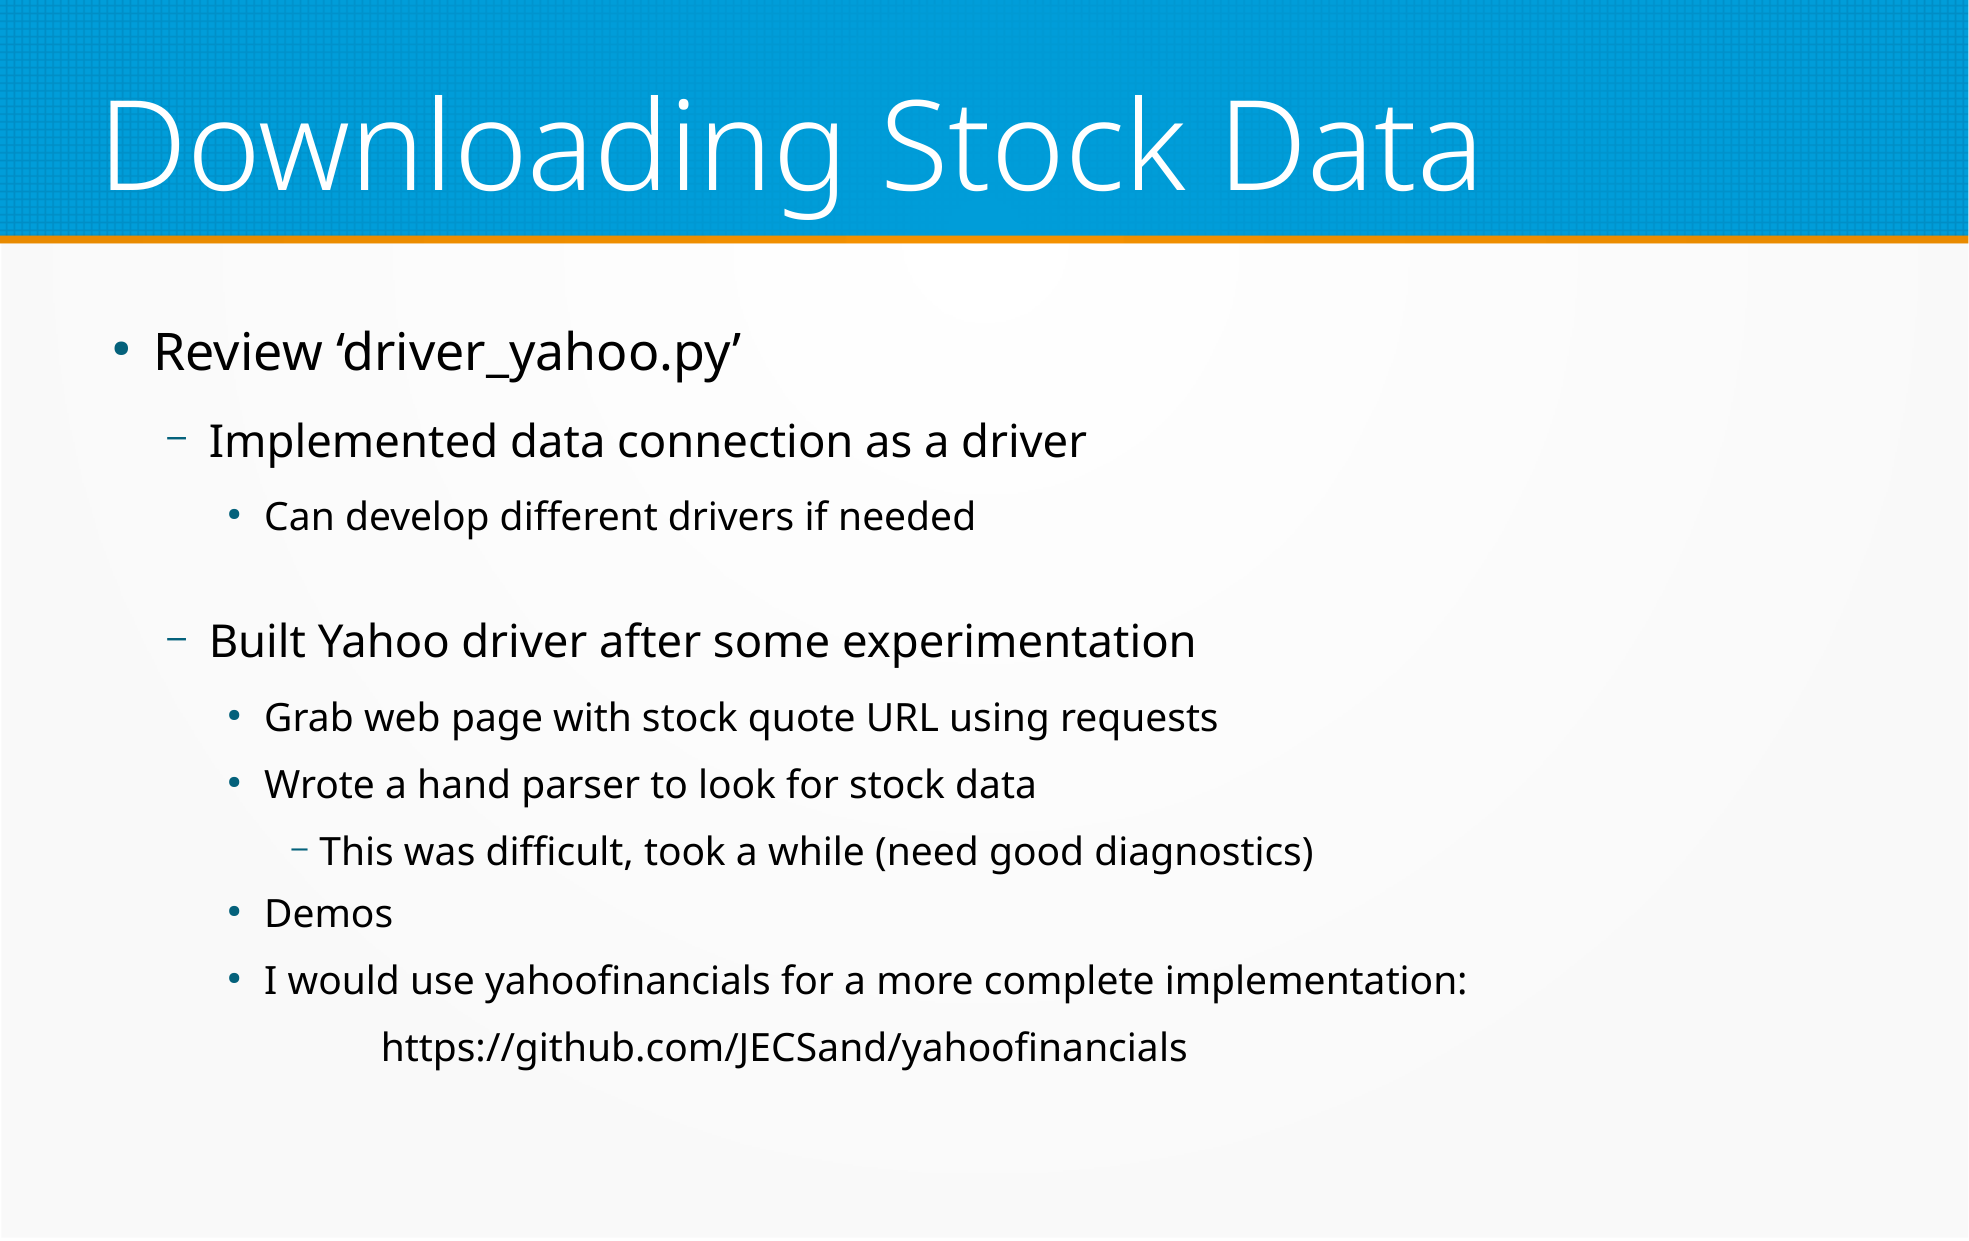

# Downloading Stock Data
Review ‘driver_yahoo.py’
Implemented data connection as a driver
Can develop different drivers if needed
Built Yahoo driver after some experimentation
Grab web page with stock quote URL using requests
Wrote a hand parser to look for stock data
This was difficult, took a while (need good diagnostics)
Demos
I would use yahoofinancials for a more complete implementation:
 https://github.com/JECSand/yahoofinancials